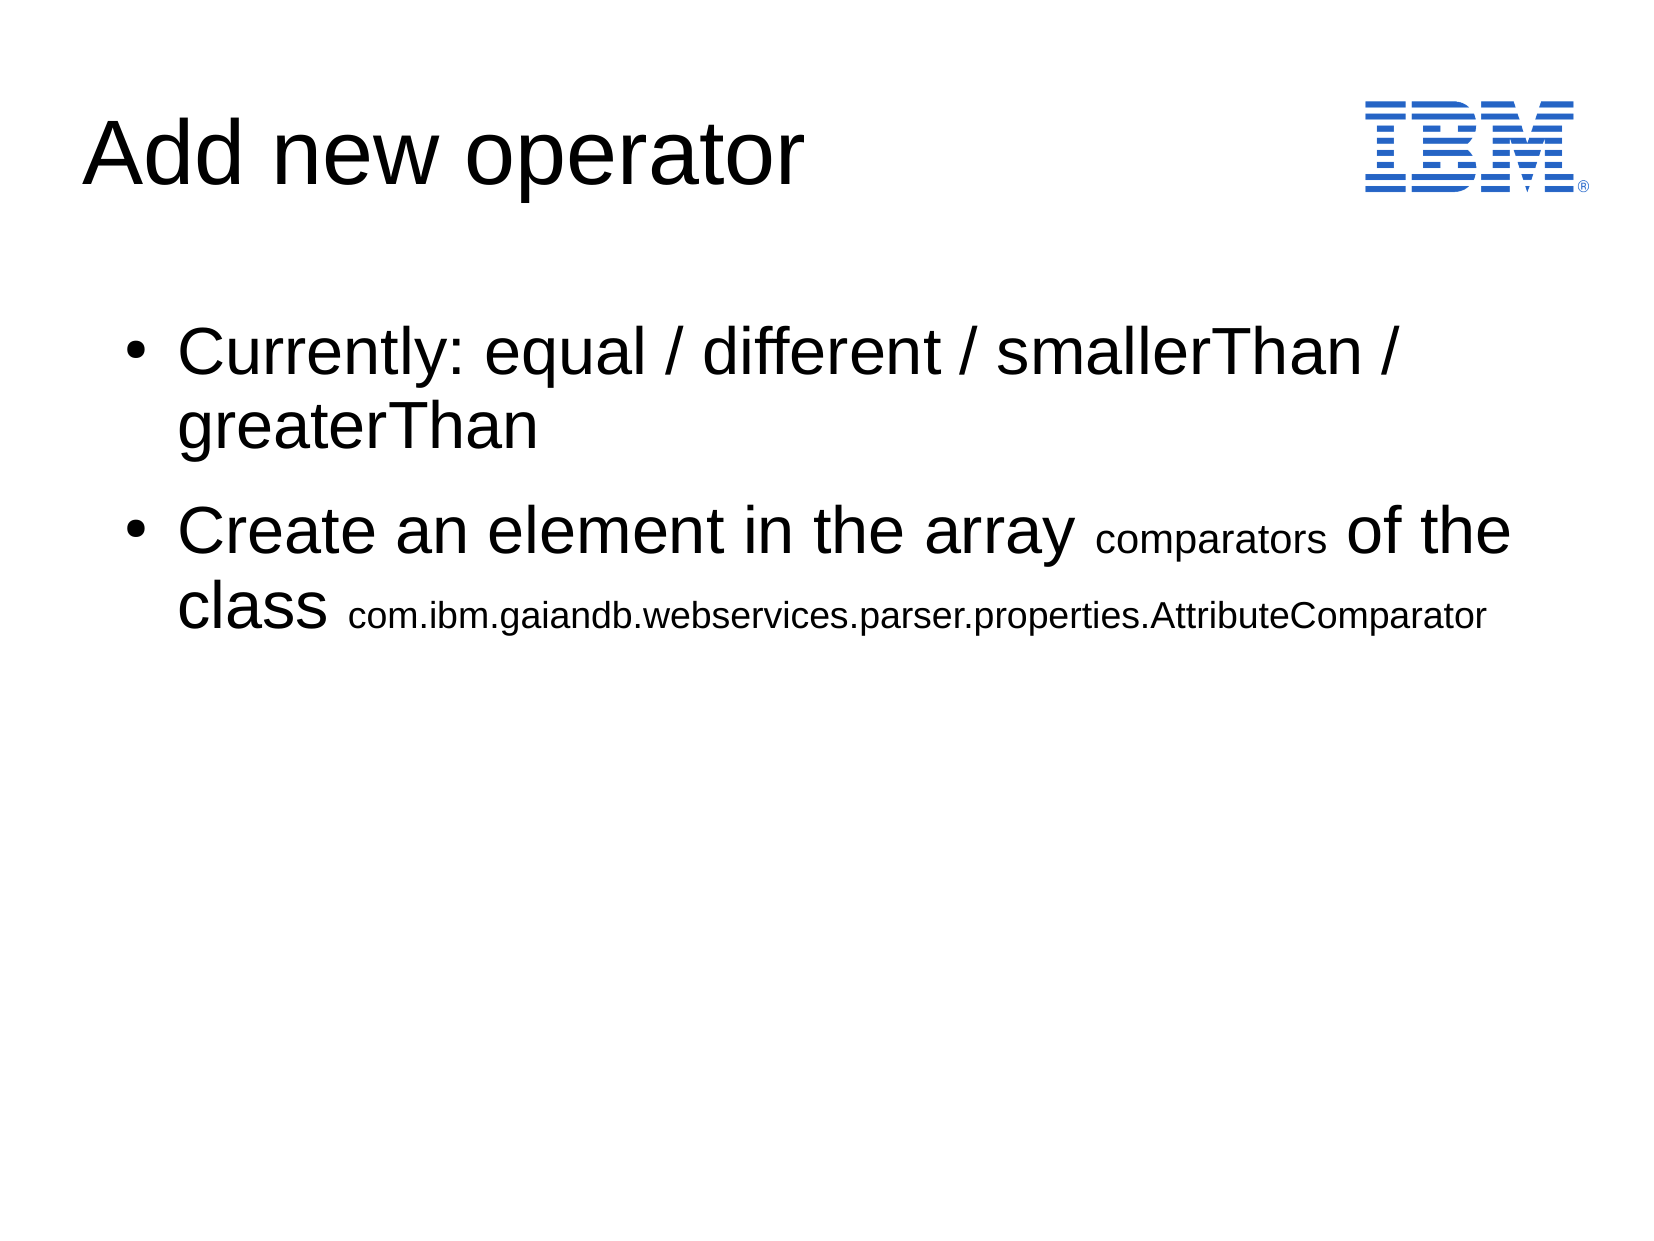

# Add new operator
Currently: equal / different / smallerThan / greaterThan
Create an element in the array comparators of the class com.ibm.gaiandb.webservices.parser.properties.AttributeComparator